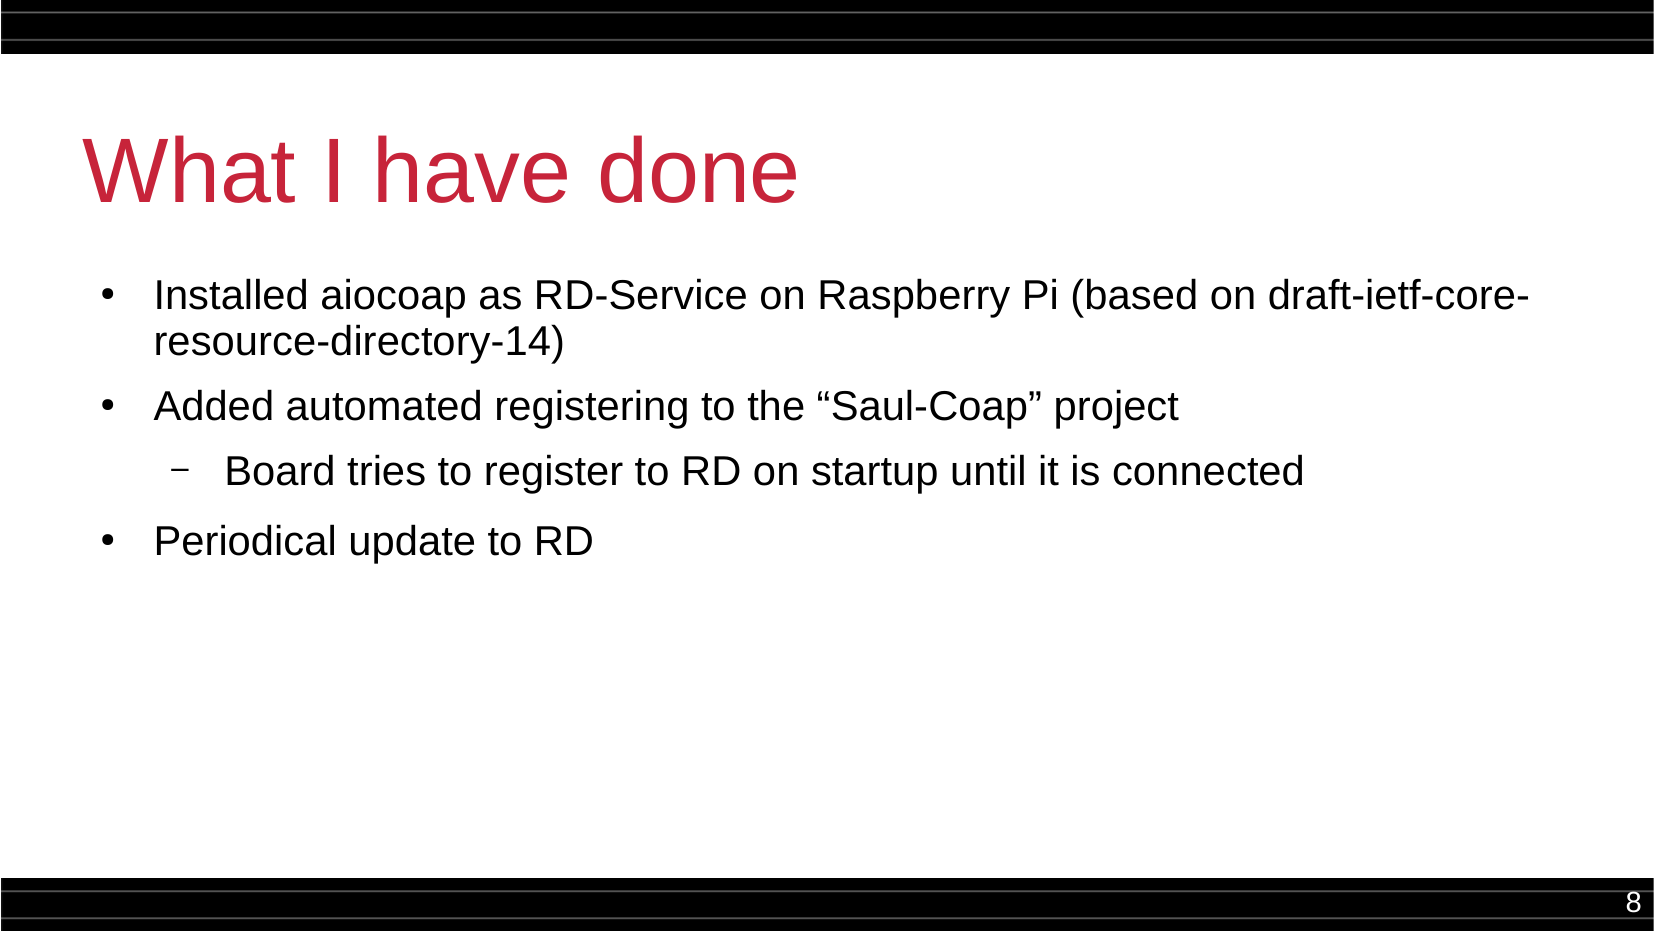

# What I have done
Installed aiocoap as RD-Service on Raspberry Pi (based on draft-ietf-core-resource-directory-14)
Added automated registering to the “Saul-Coap” project
Board tries to register to RD on startup until it is connected
Periodical update to RD